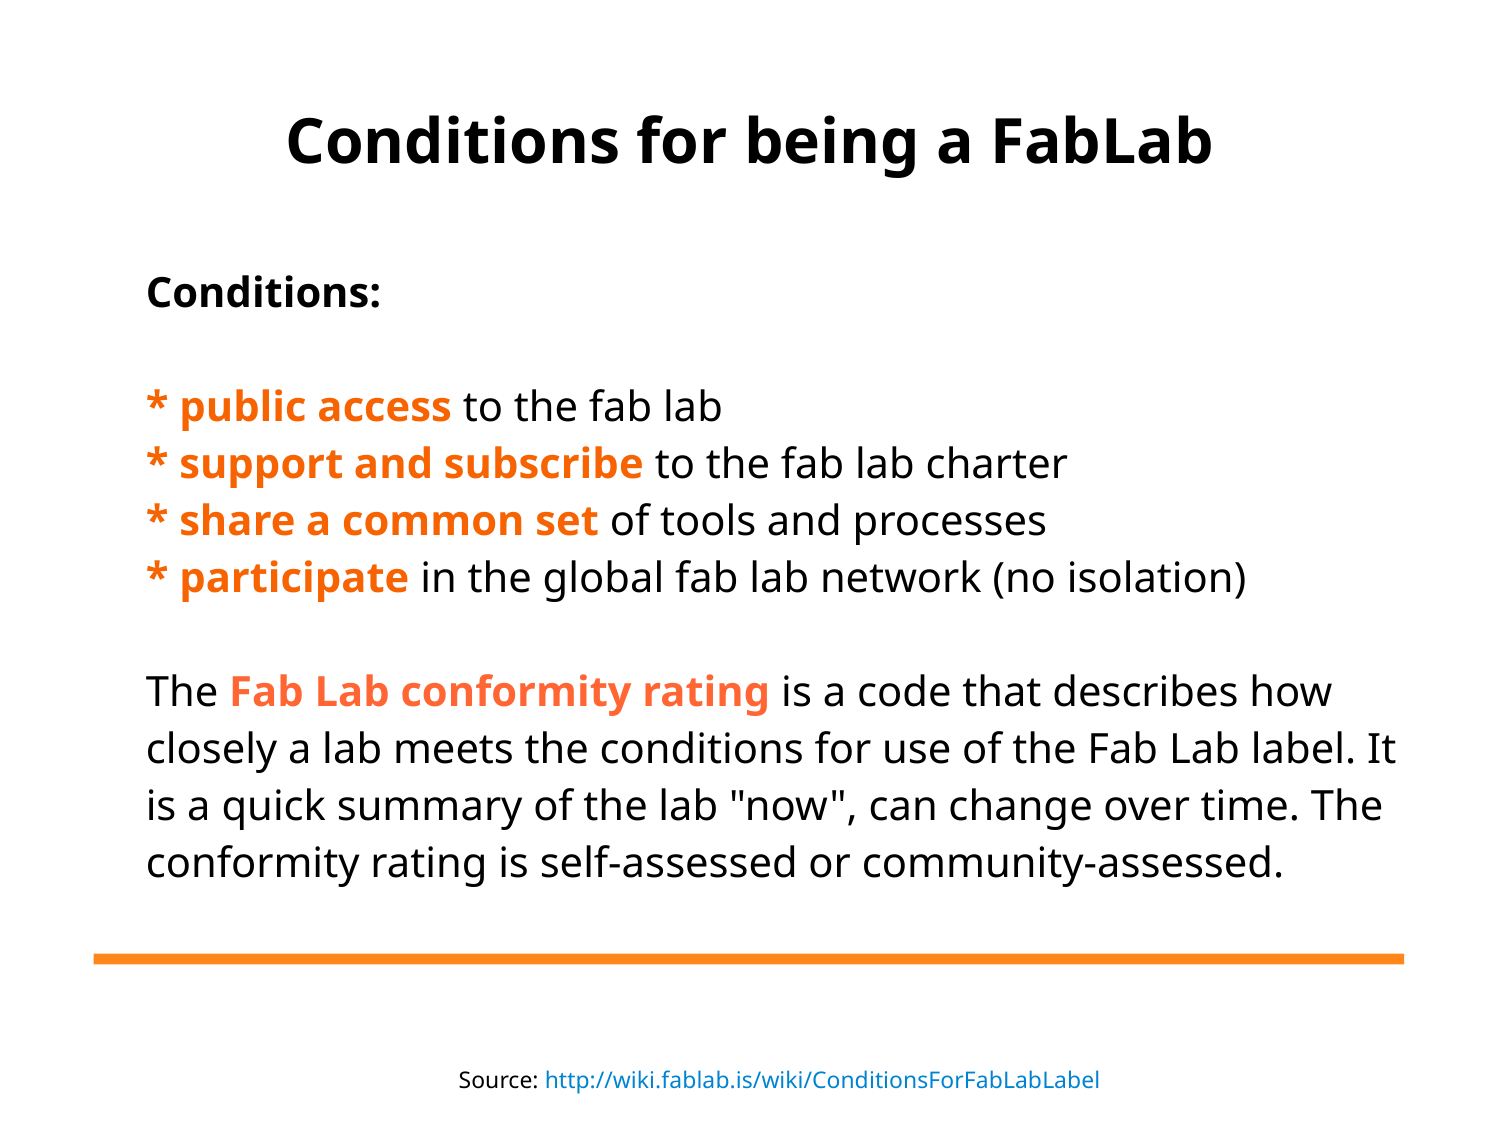

# Conditions for being a FabLab
Conditions:
* public access to the fab lab
* support and subscribe to the fab lab charter
* share a common set of tools and processes
* participate in the global fab lab network (no isolation)
The Fab Lab conformity rating is a code that describes how closely a lab meets the conditions for use of the Fab Lab label. It is a quick summary of the lab "now", can change over time. The conformity rating is self-assessed or community-assessed.
Source: http://wiki.fablab.is/wiki/ConditionsForFabLabLabel